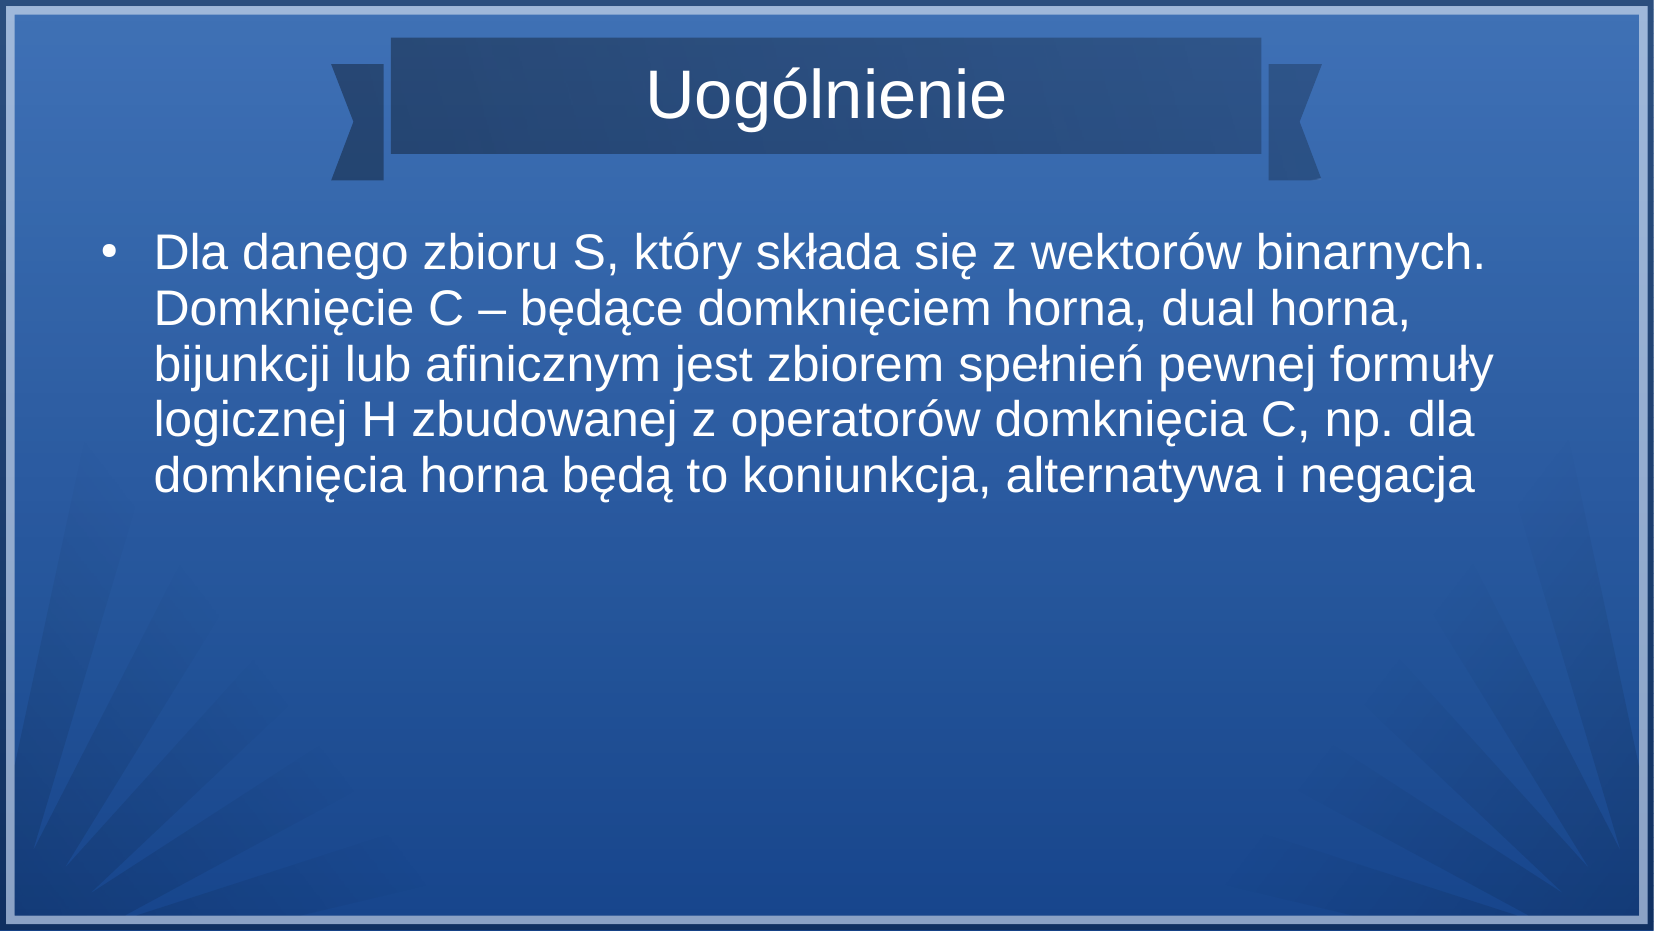

# Uogólnienie
Dla danego zbioru S, który składa się z wektorów binarnych. Domknięcie C – będące domknięciem horna, dual horna, bijunkcji lub afinicznym jest zbiorem spełnień pewnej formuły logicznej H zbudowanej z operatorów domknięcia C, np. dla domknięcia horna będą to koniunkcja, alternatywa i negacja